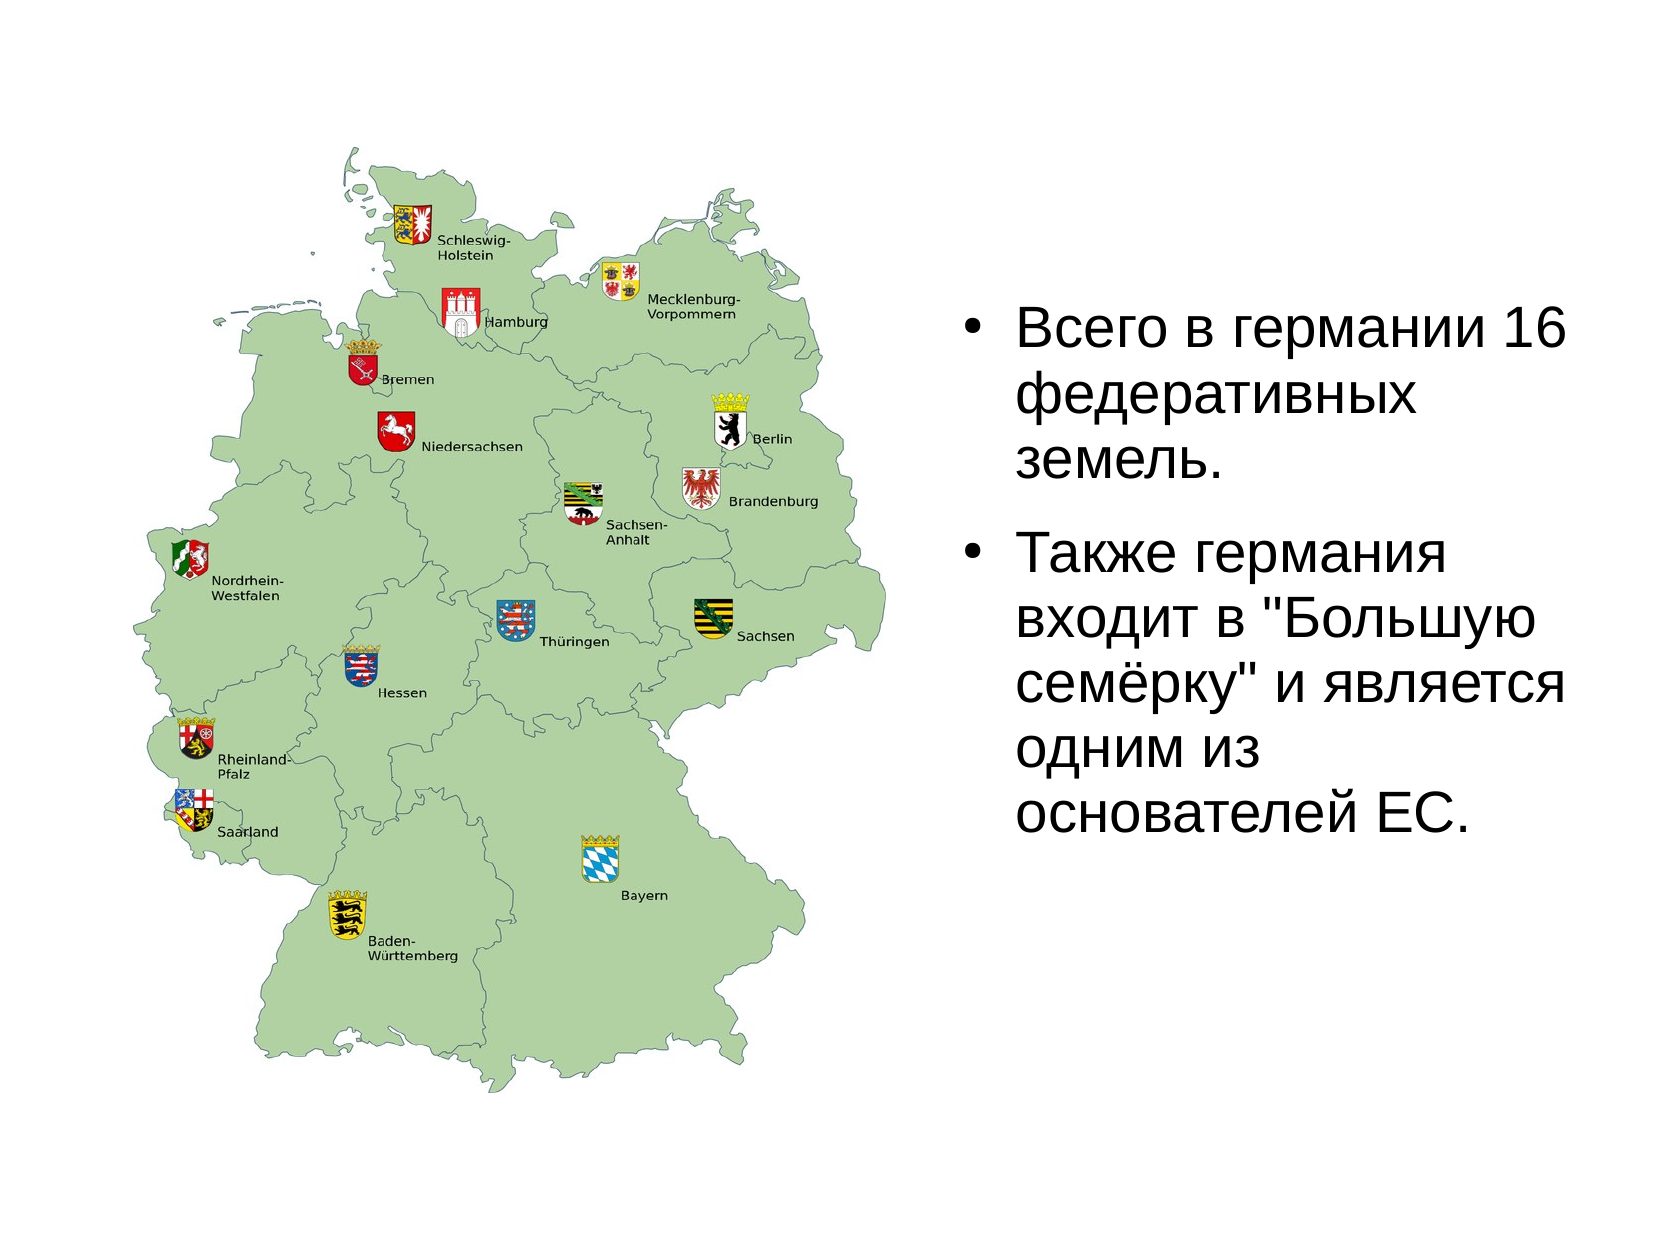

# Всего в германии 16 федеративных земель.
Также германия входит в "Большую семёрку" и является одним из основателей ЕС.